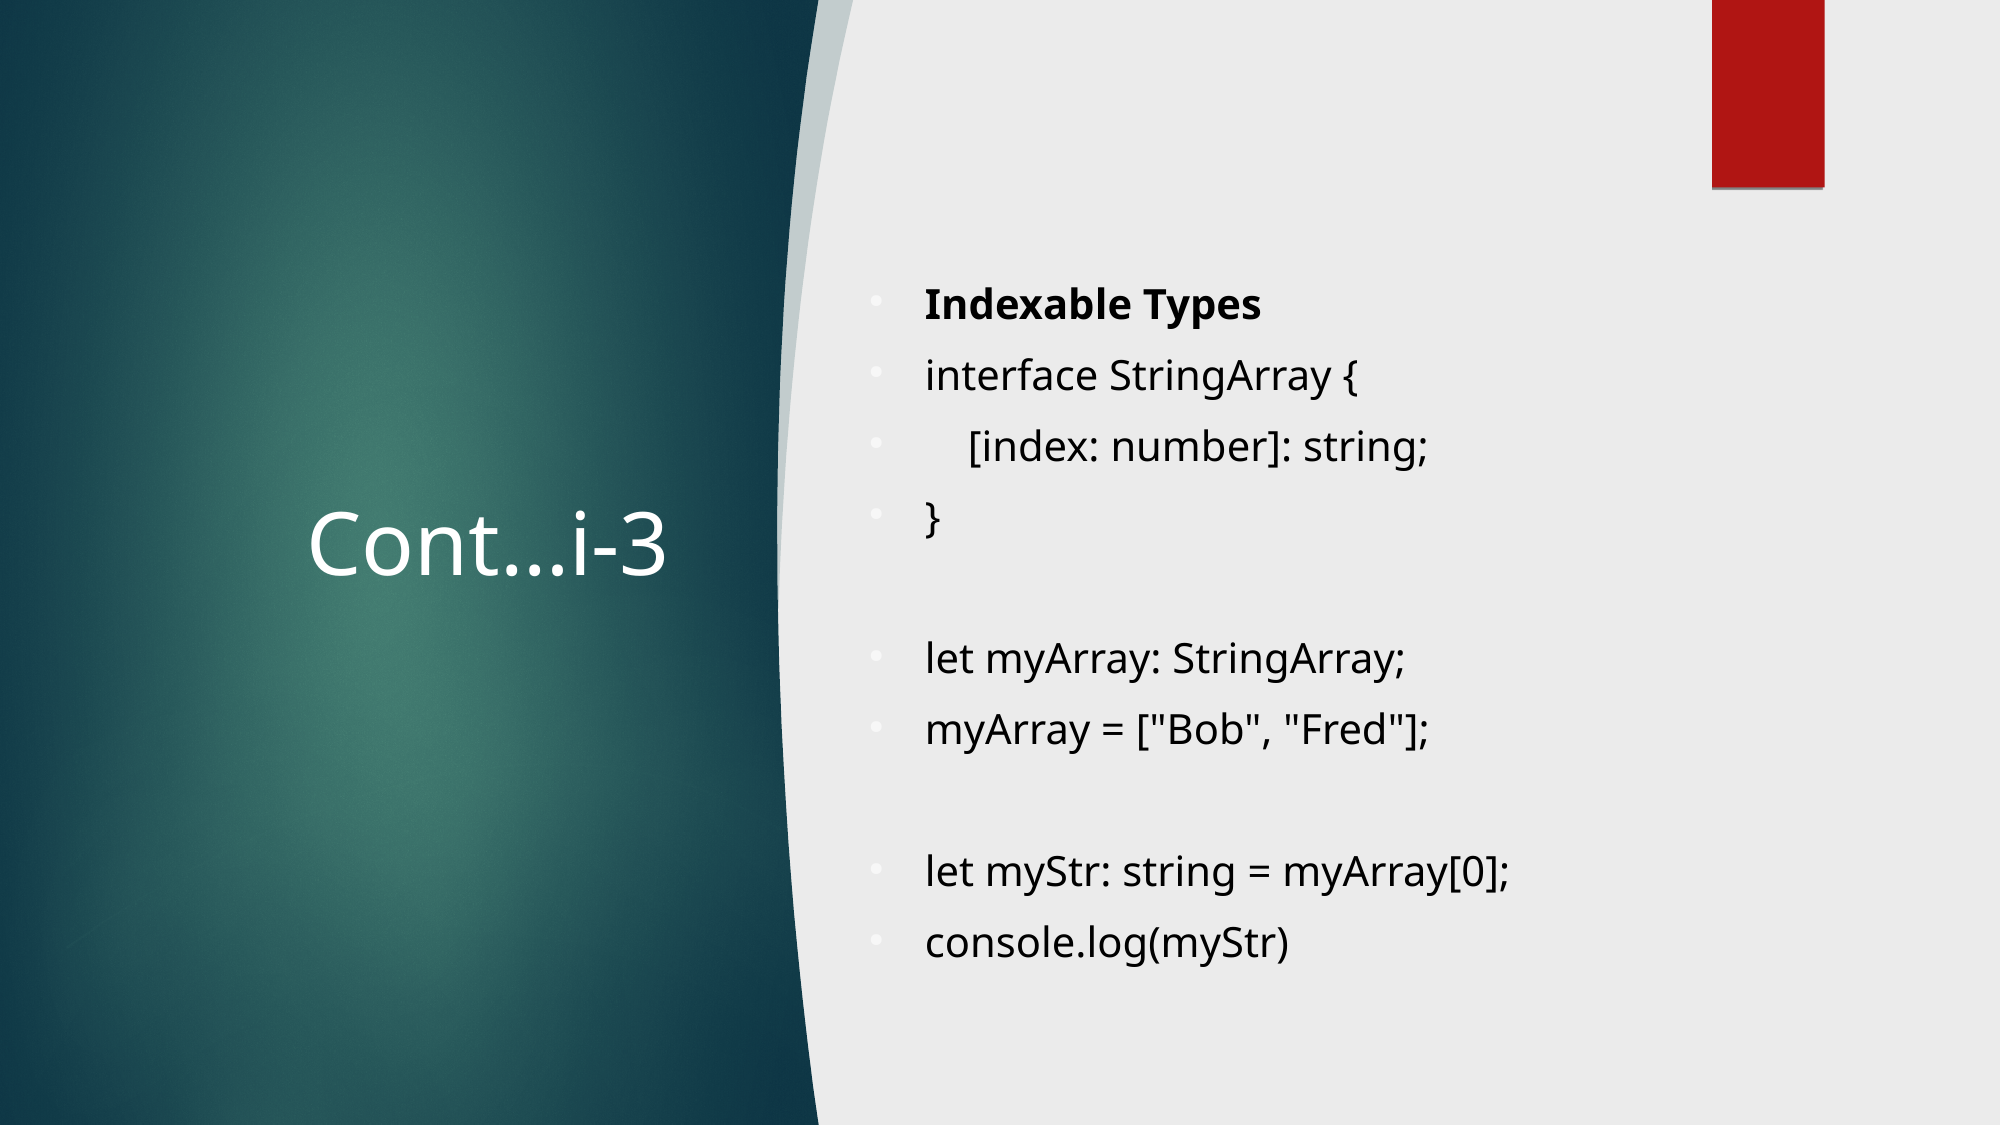

# Cont…i-3
Indexable Types
interface StringArray {
 [index: number]: string;
}
let myArray: StringArray;
myArray = ["Bob", "Fred"];
let myStr: string = myArray[0];
console.log(myStr)